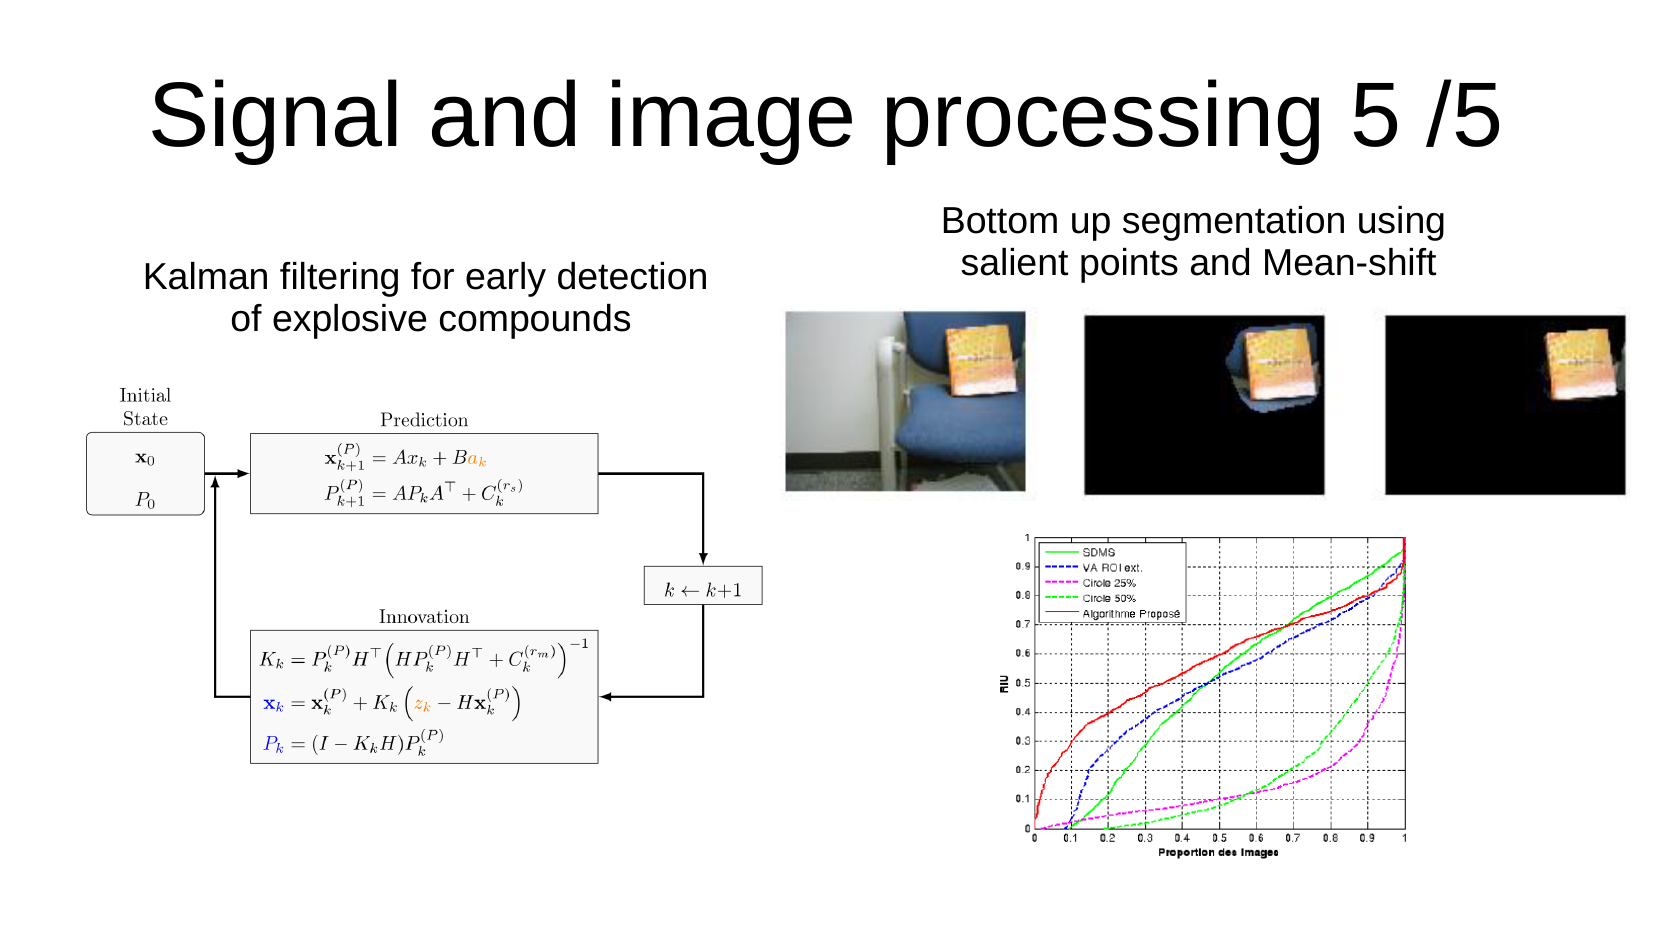

# Signal and image processing 5 /5
Bottom up segmentation using
salient points and Mean-shift
Kalman filtering for early detection
of explosive compounds